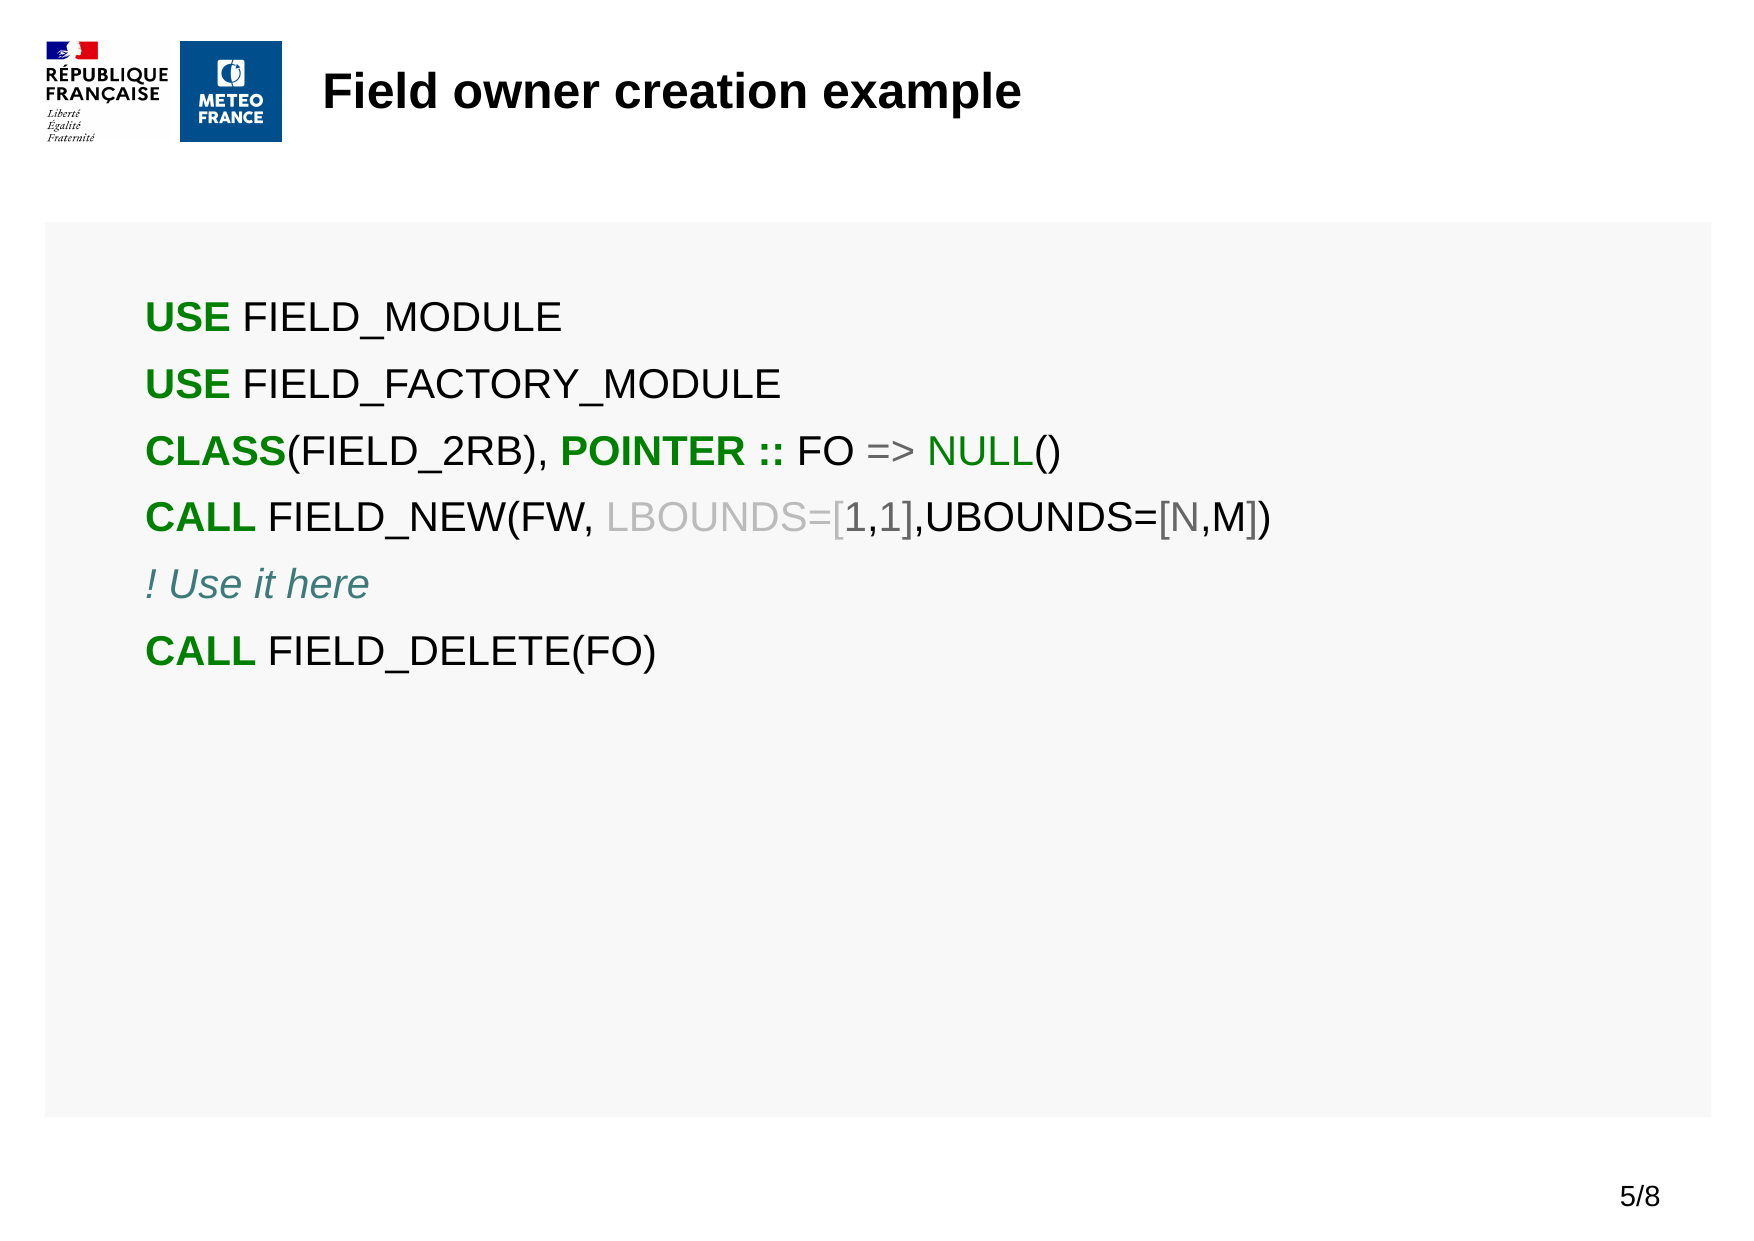

# Field owner creation example
USE FIELD_MODULE
USE FIELD_FACTORY_MODULE
CLASS(FIELD_2RB), POINTER :: FO => NULL()
CALL FIELD_NEW(FW, LBOUNDS=[1,1],UBOUNDS=[N,M])
! Use it here
CALL FIELD_DELETE(FO)
5